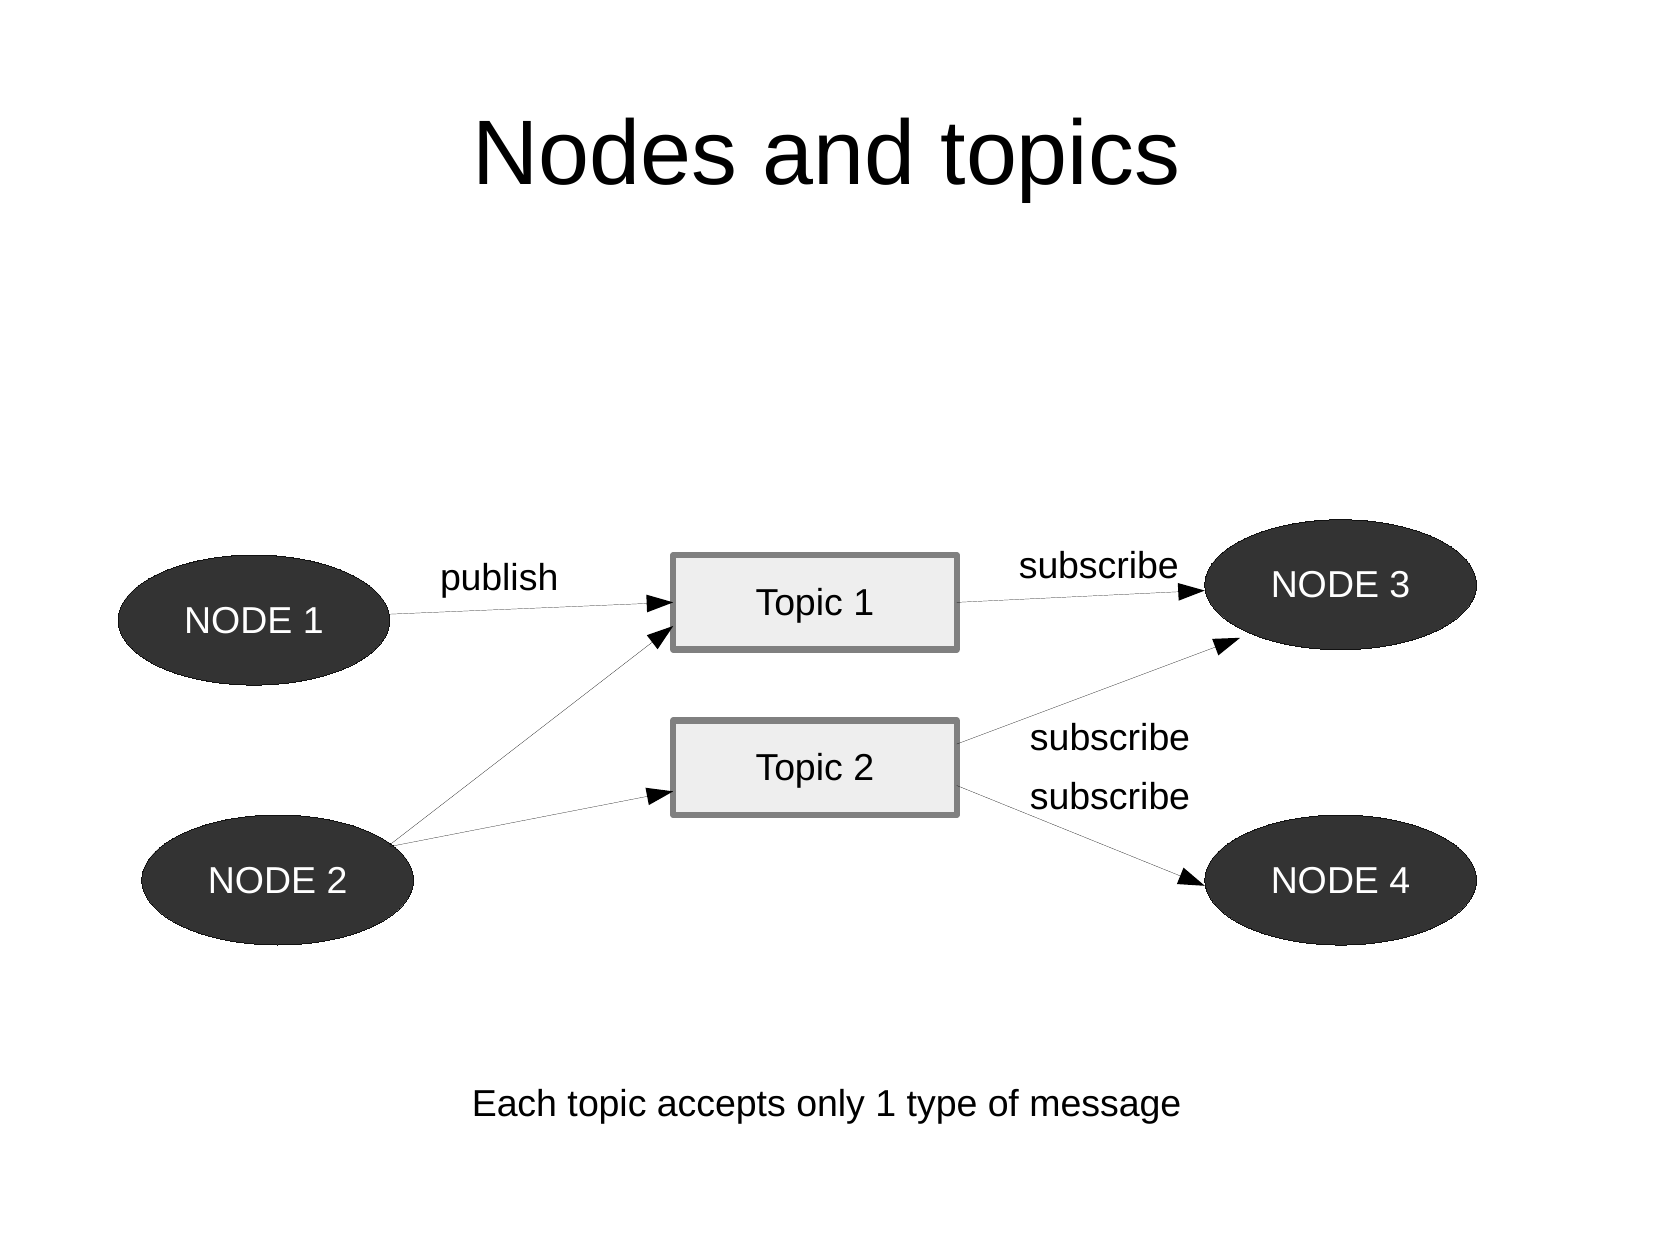

# Nodes and topics
NODE 3
subscribe
publish
NODE 1
Topic 1
subscribe
Topic 2
subscribe
NODE 2
NODE 4
Each topic accepts only 1 type of message